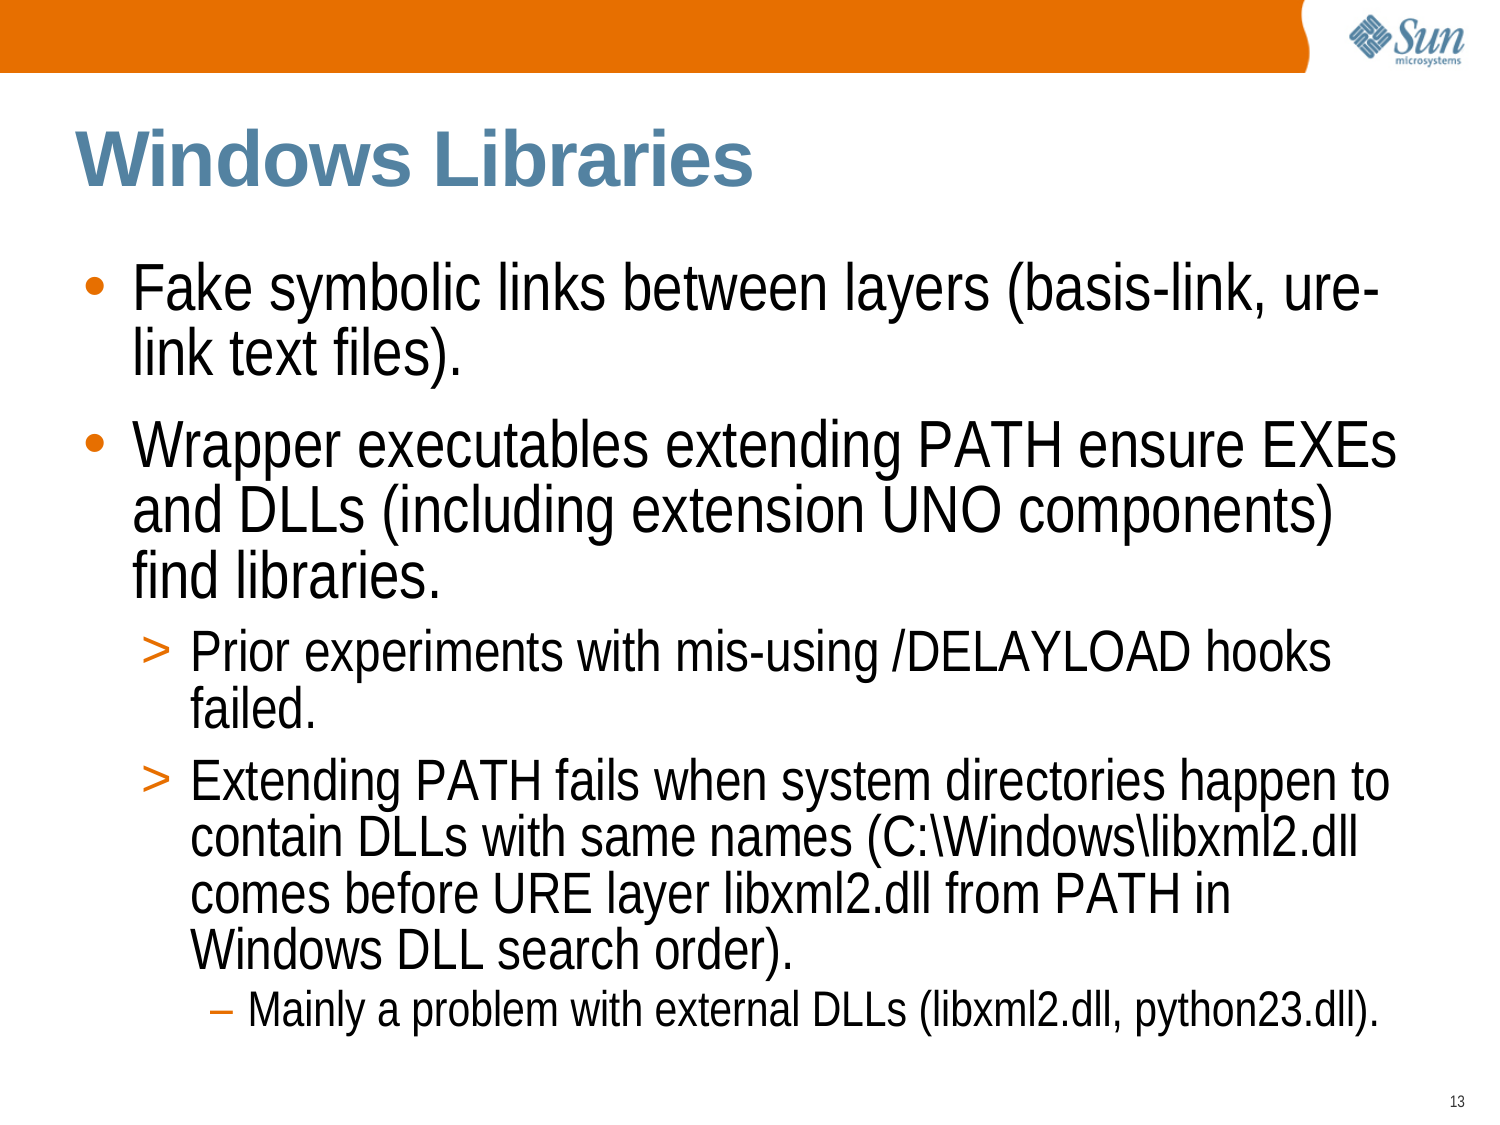

# Windows Libraries
Fake symbolic links between layers (basis-link, ure-link text files).
Wrapper executables extending PATH ensure EXEs and DLLs (including extension UNO components) find libraries.
Prior experiments with mis-using /DELAYLOAD hooks failed.
Extending PATH fails when system directories happen to contain DLLs with same names (C:\Windows\libxml2.dll comes before URE layer libxml2.dll from PATH in Windows DLL search order).
Mainly a problem with external DLLs (libxml2.dll, python23.dll).